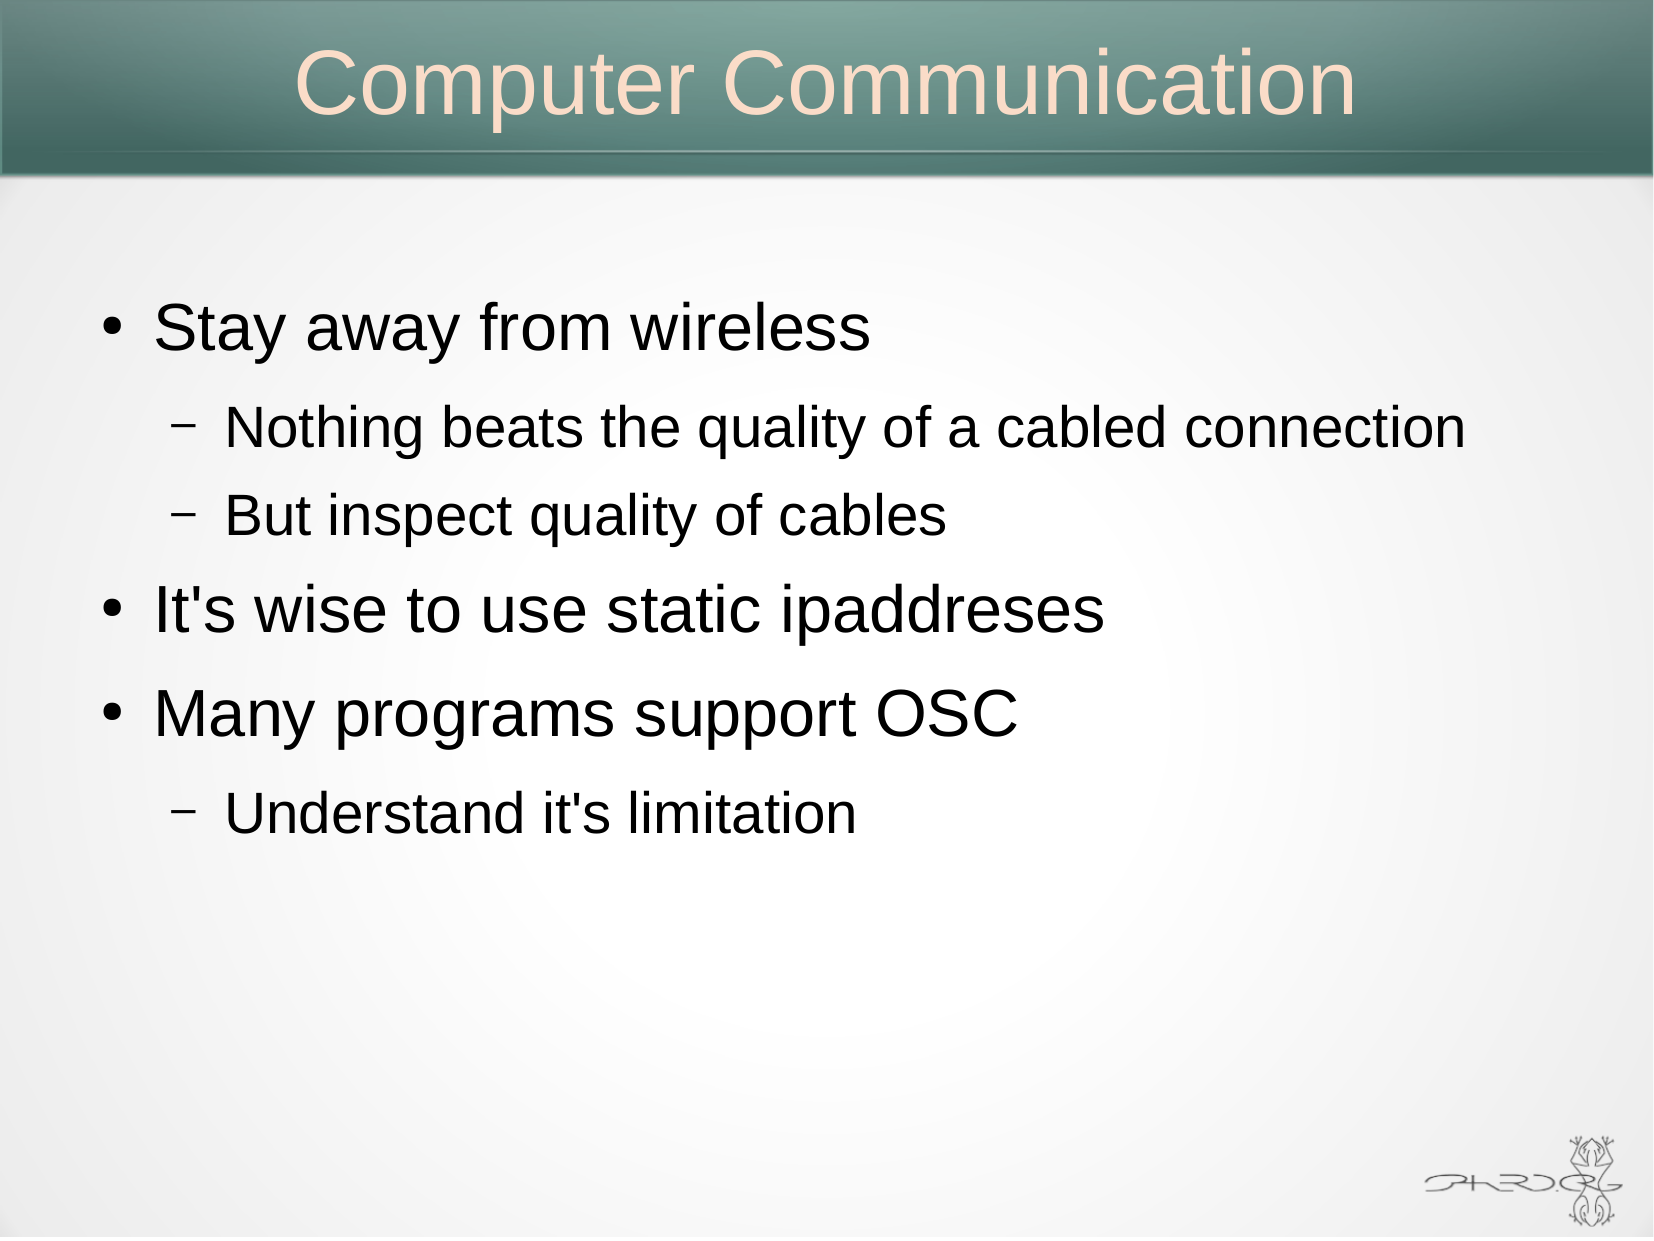

# Computer Communication
Stay away from wireless
Nothing beats the quality of a cabled connection
But inspect quality of cables
It's wise to use static ipaddreses
Many programs support OSC
Understand it's limitation